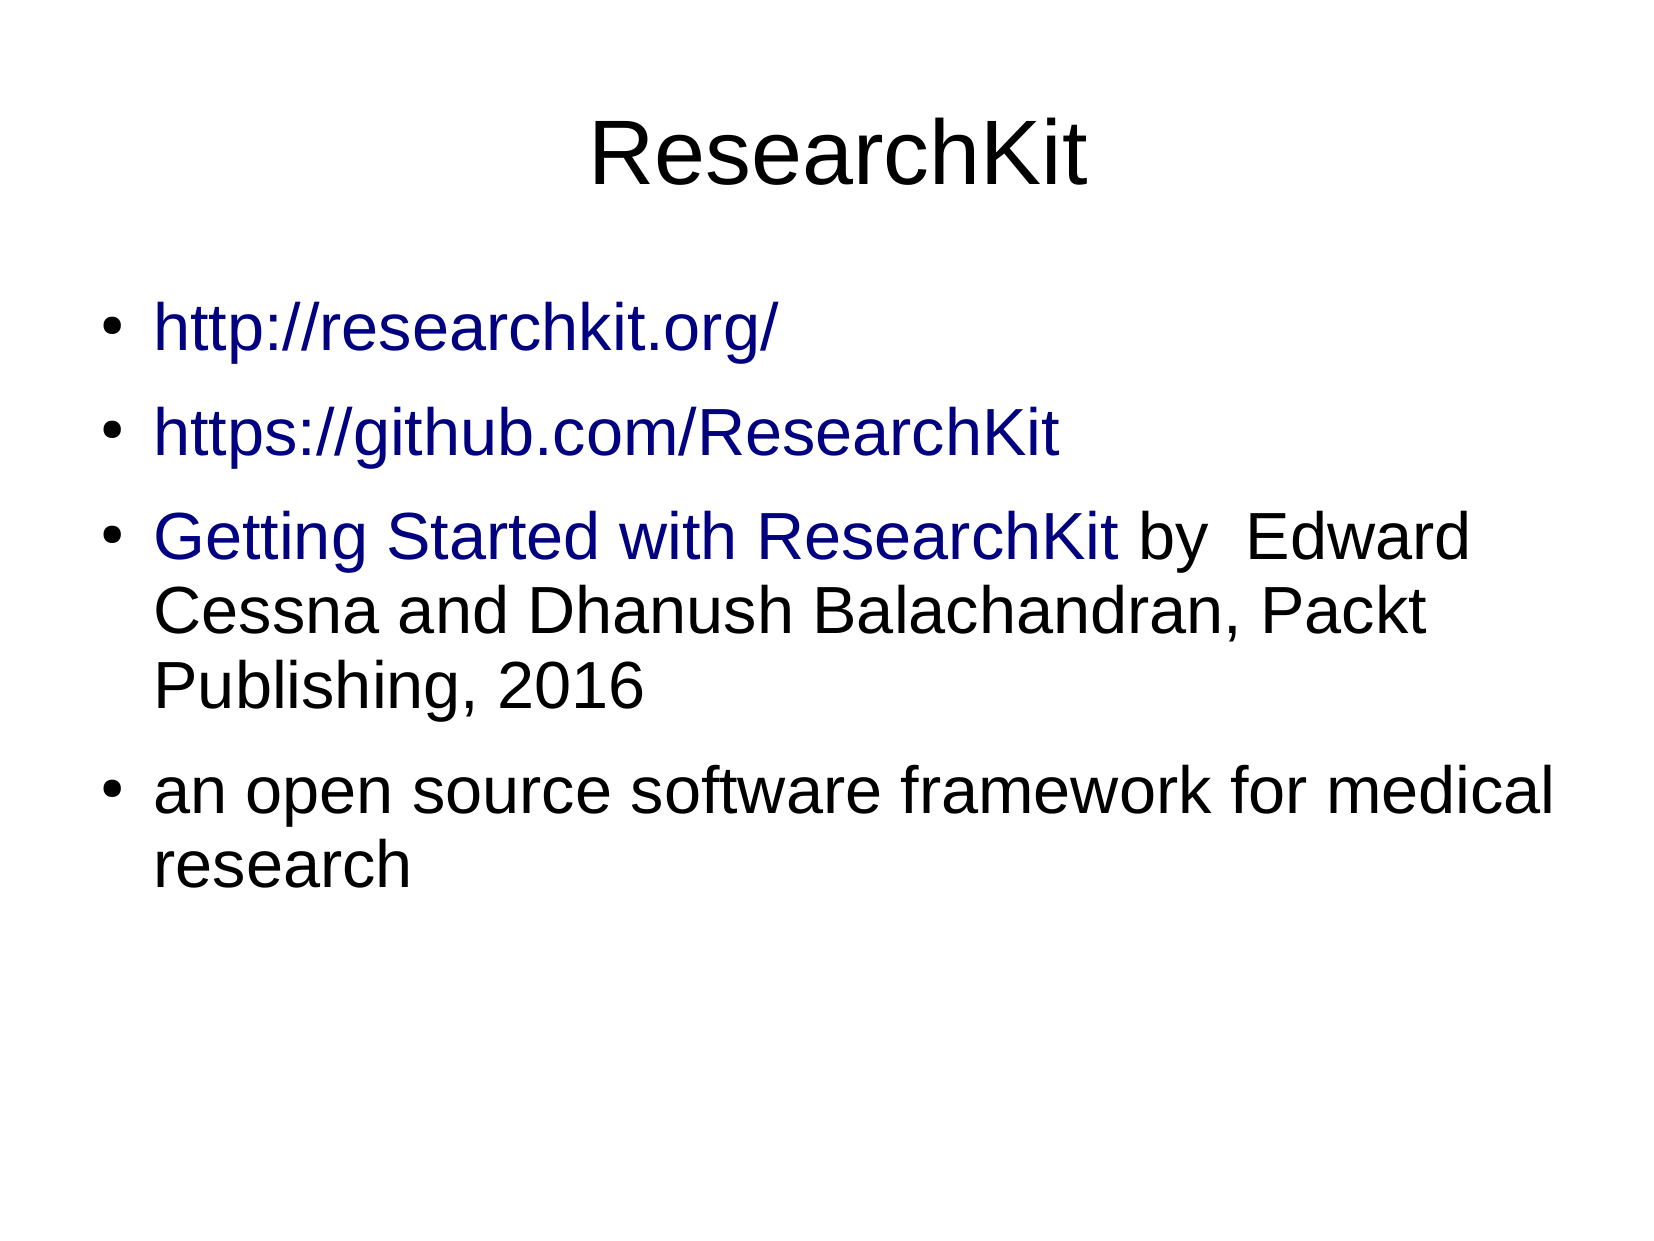

# ResearchKit
http://researchkit.org/
https://github.com/ResearchKit
Getting Started with ResearchKit by Edward Cessna and Dhanush Balachandran, Packt Publishing, 2016
an open source software framework for medical research